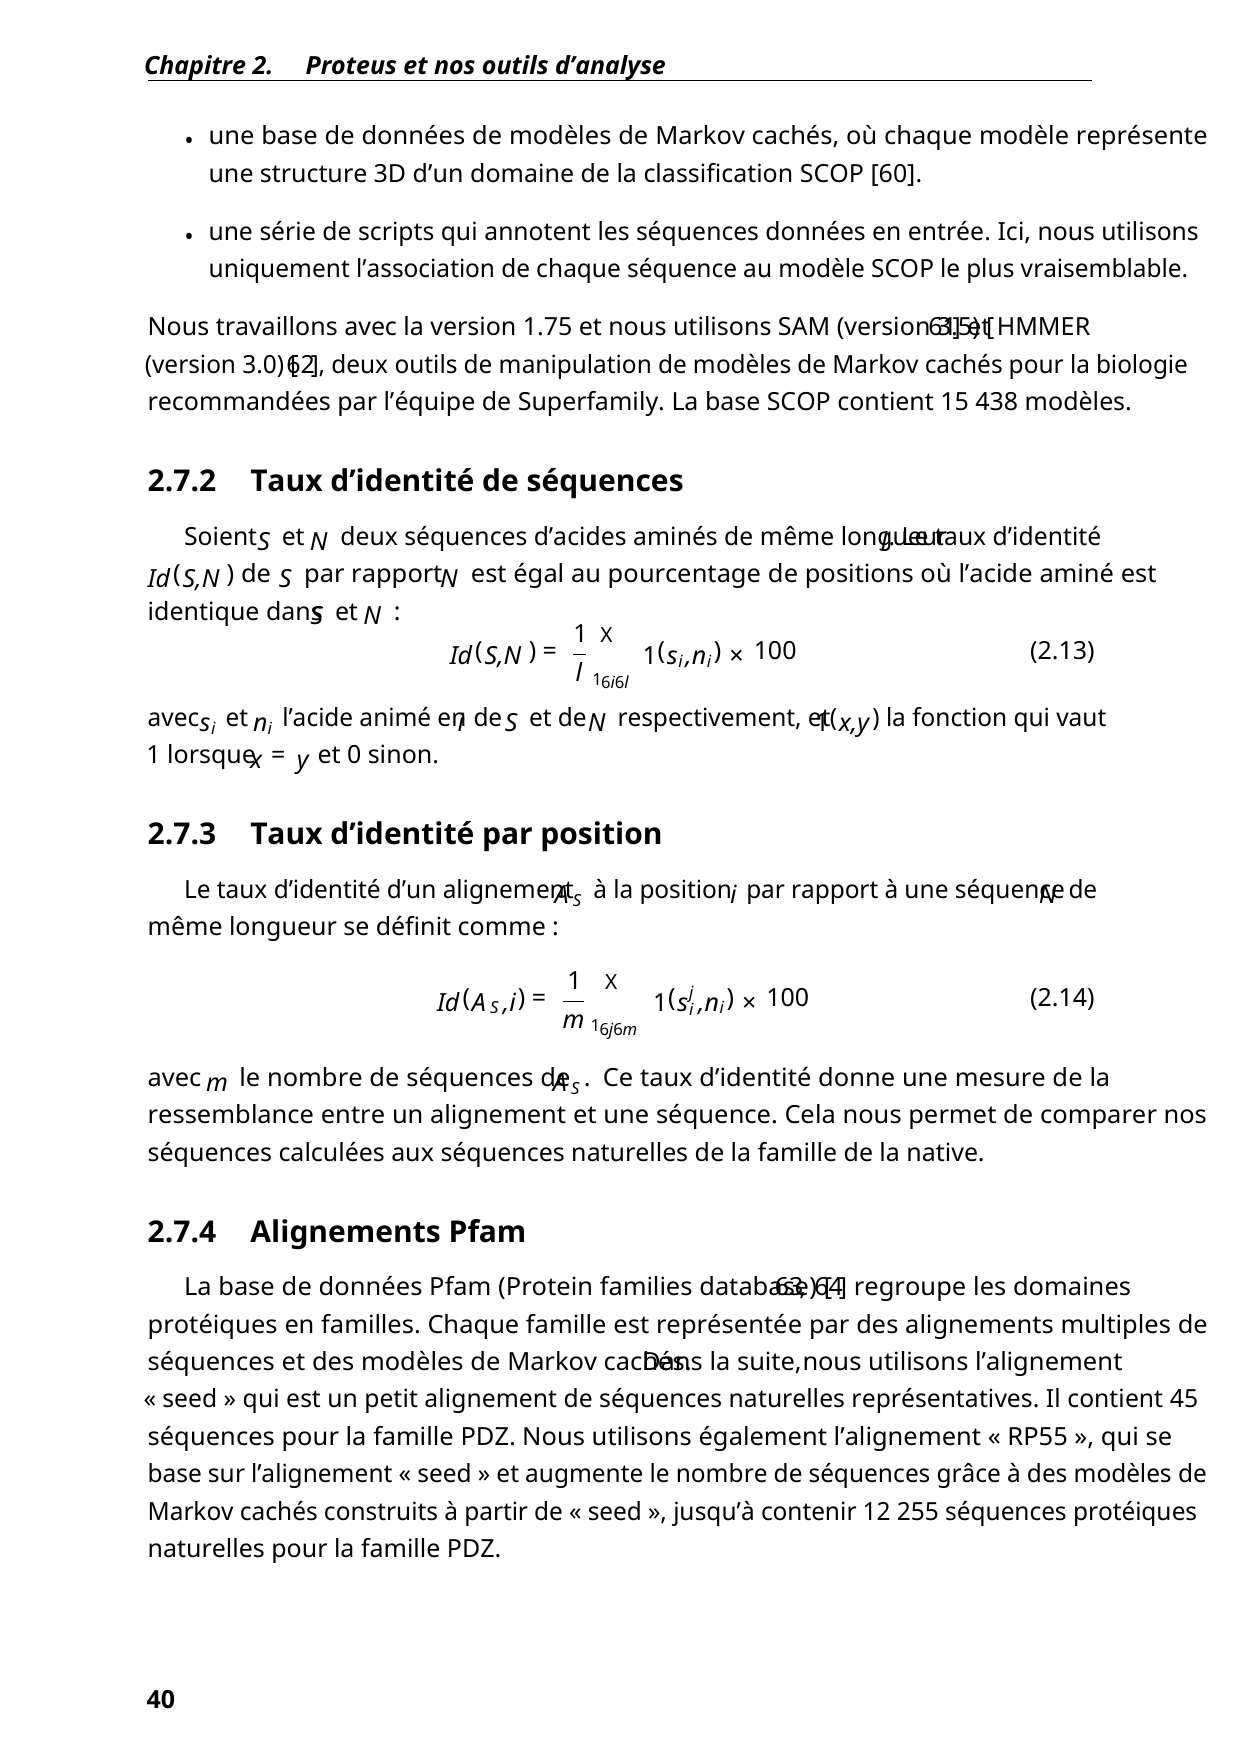

Chapitre 2.
Proteus et nos outils d’analyse
une base de données de modèles de Markov cachés, où chaque modèle représente
•
une structure 3D d’un domaine de la classification SCOP [60].
une série de scripts qui annotent les séquences données en entrée. Ici, nous utilisons
•
uniquement l’association de chaque séquence au modèle SCOP le plus vraisemblable.
Nous travaillons avec la version 1.75 et nous utilisons SAM (version 3.5) [
61
] et HMMER
(version 3.0) [
62
], deux outils de manipulation de modèles de Markov cachés pour la biologie
recommandées par l’équipe de Superfamily. La base SCOP contient 15 438 modèles.
2.7.2
Taux d’identité de séquences
Soient
et
deux séquences d’acides aminés de même longueur
. Le taux d’identité
S
N
l
(
) de
par rapport
est égal au pourcentage de positions où l’acide aminé est
Id
S,N
S
N
identique dans
et
:
S
N
1
X
(
) =
(
)
100
(2.13)
Id
S,N
1
s
,n
×
i
i
l
1
6i6l
avec
et
l’acide animé en
de
et de
respectivement, et
(
) la fonction qui vaut
s
n
i
S
N
1
x,y
i
i
1 lorsque
=
et 0 sinon.
x
y
2.7.3
Taux d’identité par position
Le taux d’identité d’un alignement
à la position
par rapport à une séquence
de
A
i
N
S
même longueur se définit comme :
1
X
(
) =
(
)
100
(2.14)
j
Id
A
,i
1
s
,n
×
S
i
i
m
1
6j6m
avec
le nombre de séquences de
.
Ce taux d’identité donne une mesure de la
m
A
S
ressemblance entre un alignement et une séquence. Cela nous permet de comparer nos
séquences calculées aux séquences naturelles de la famille de la native.
2.7.4
Alignements Pfam
La base de données Pfam (Protein families database) [
63
,
64
] regroupe les domaines
protéiques en familles. Chaque famille est représentée par des alignements multiples de
séquences et des modèles de Markov cachés.
Dans la suite,
nous utilisons l’alignement
« seed » qui est un petit alignement de séquences naturelles représentatives. Il contient 45
séquences pour la famille PDZ. Nous utilisons également l’alignement « RP55 », qui se
base sur l’alignement « seed » et augmente le nombre de séquences grâce à des modèles de
Markov cachés construits à partir de « seed », jusqu’à contenir 12 255 séquences protéiques
naturelles pour la famille PDZ.
40